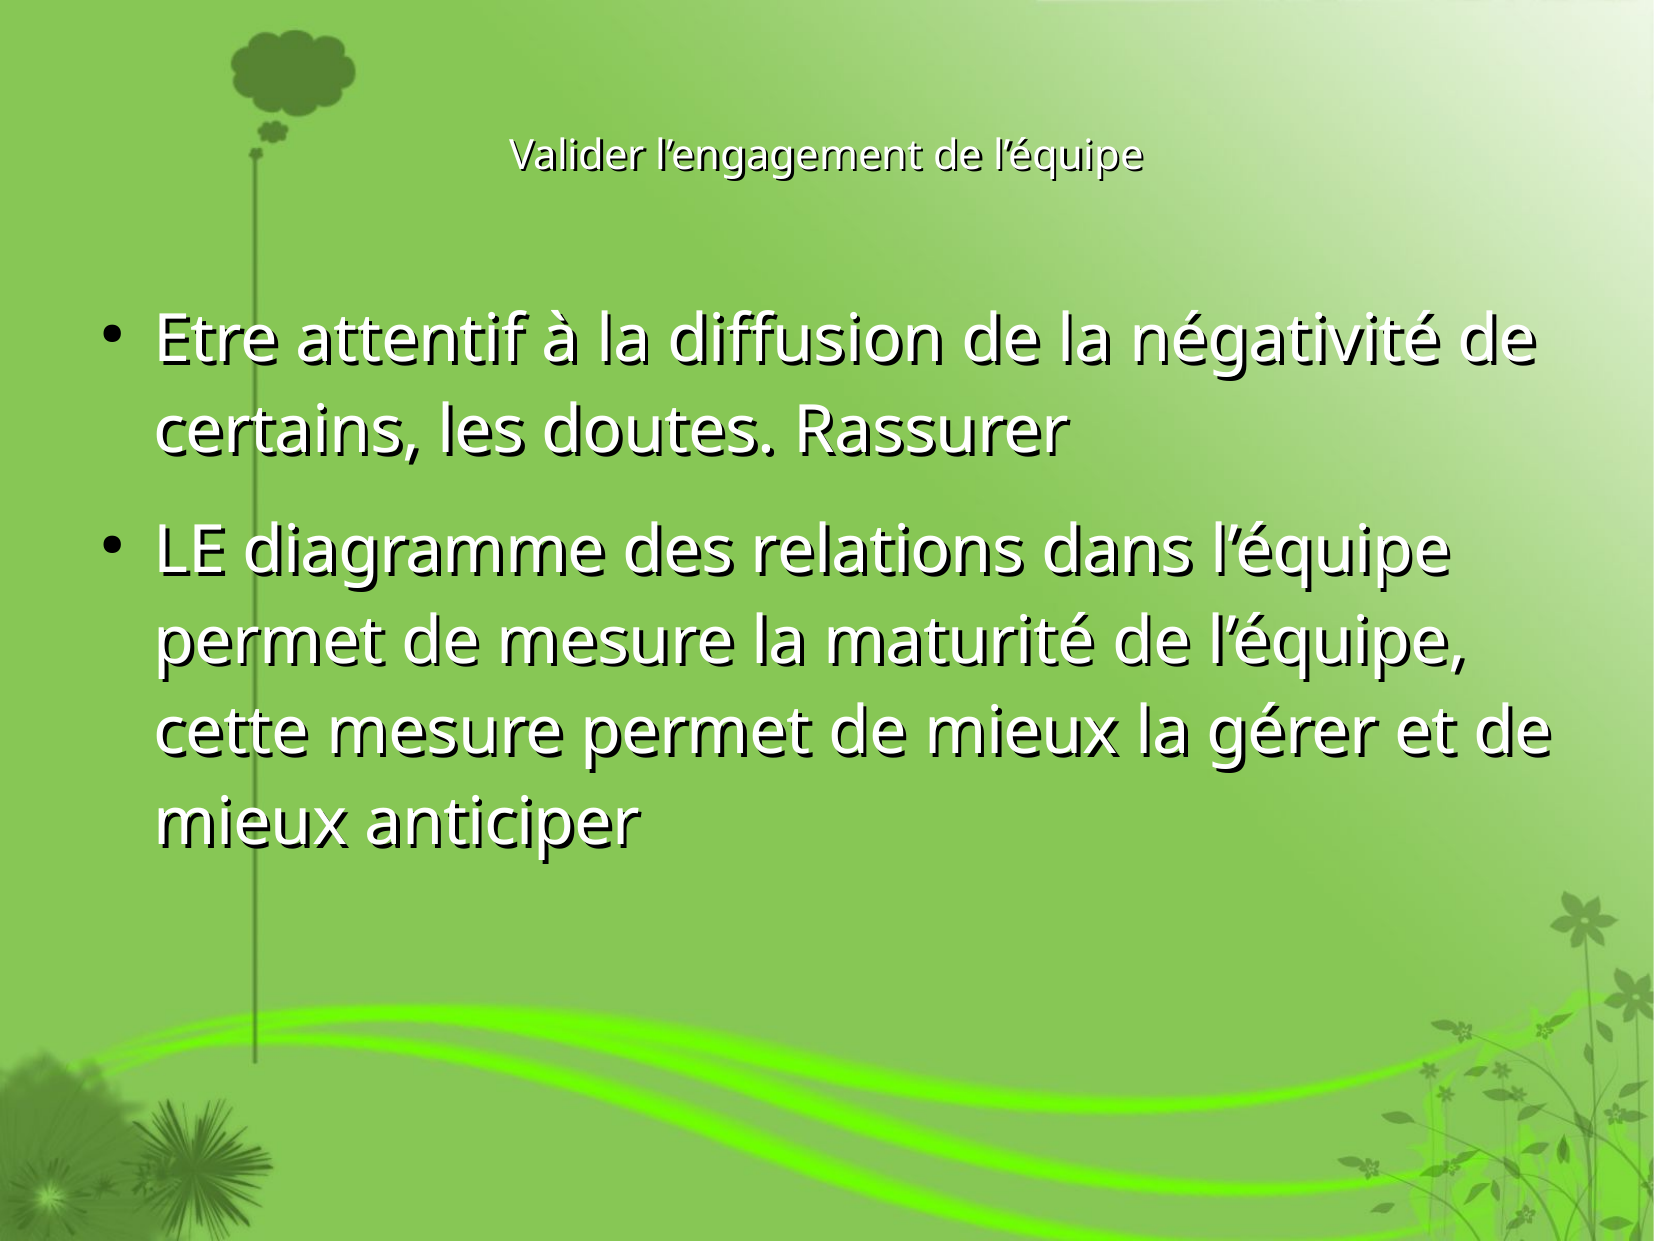

# Valider l’engagement de l’équipe
Etre attentif à la diffusion de la négativité de certains, les doutes. Rassurer
LE diagramme des relations dans l’équipe permet de mesure la maturité de l’équipe, cette mesure permet de mieux la gérer et de mieux anticiper